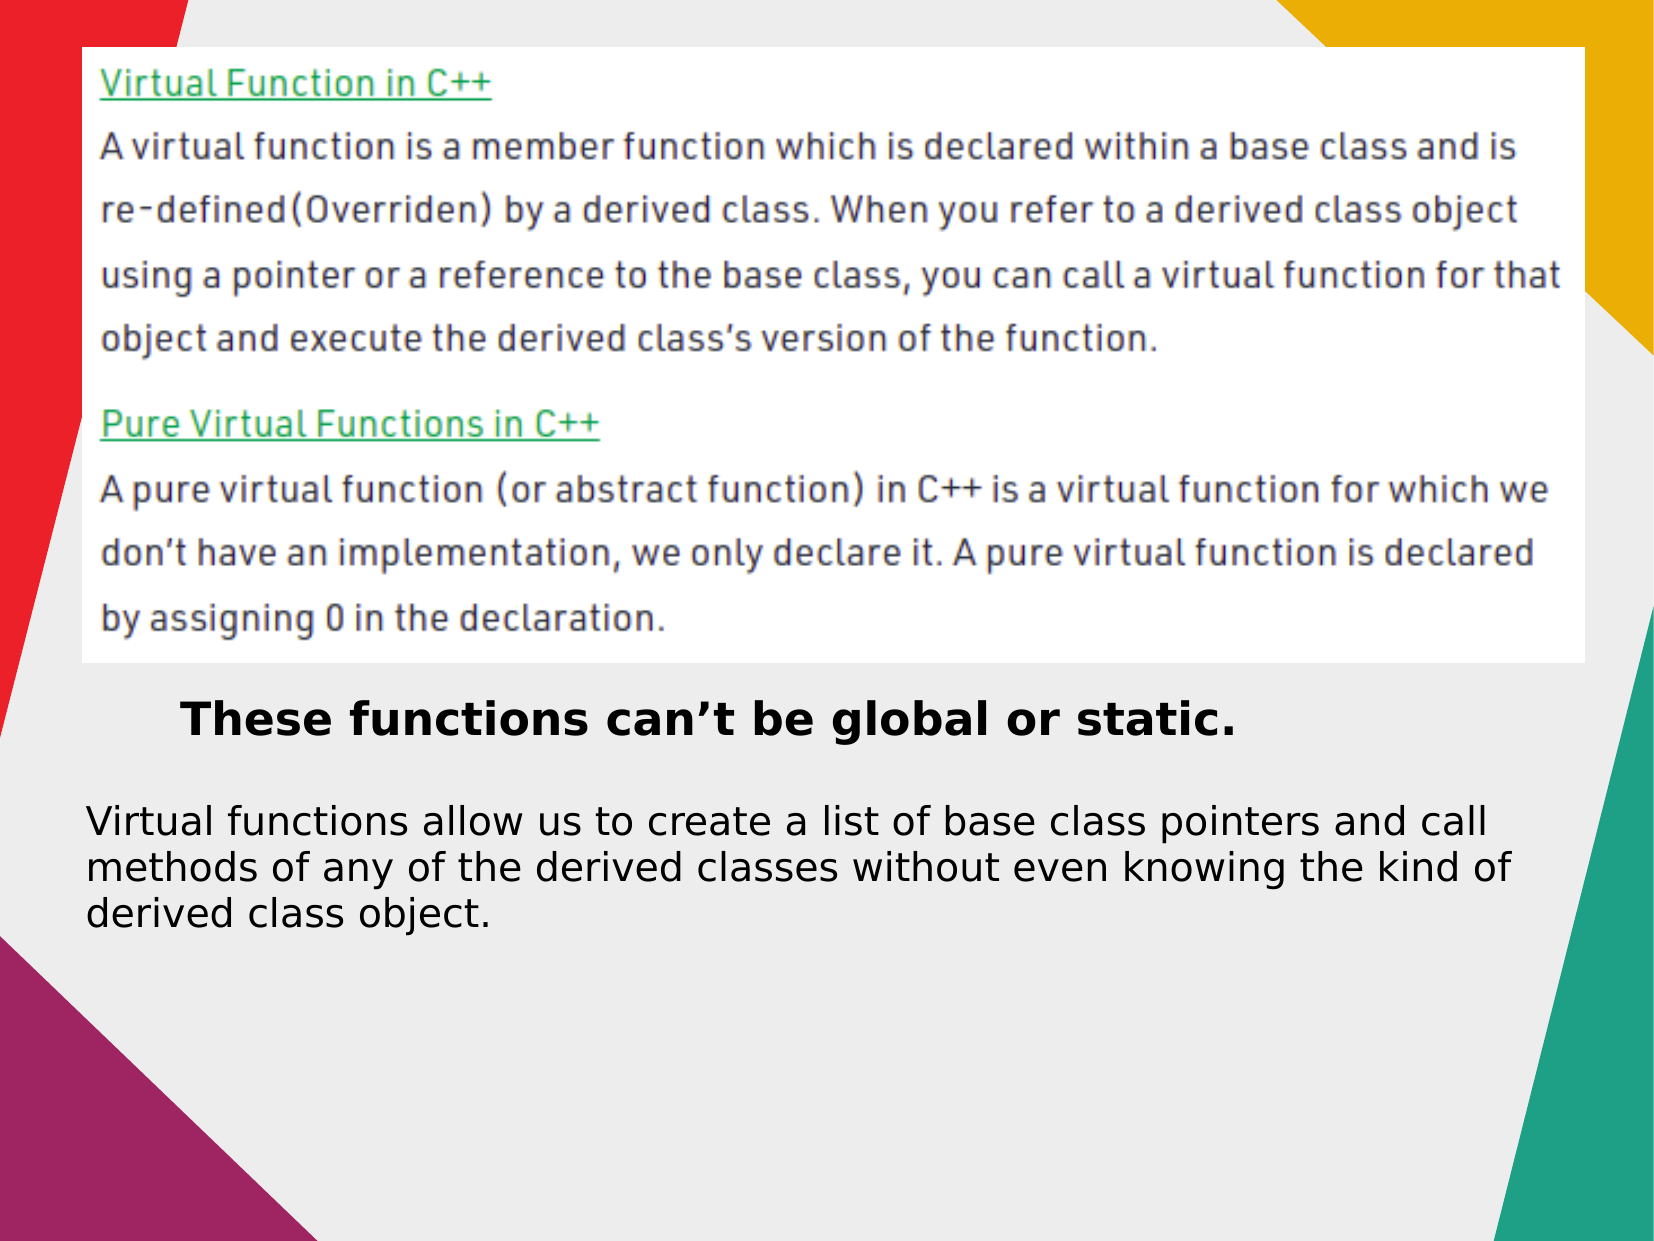

These functions can’t be global or static.
Virtual functions allow us to create a list of base class pointers and call methods of any of the derived classes without even knowing the kind of derived class object.